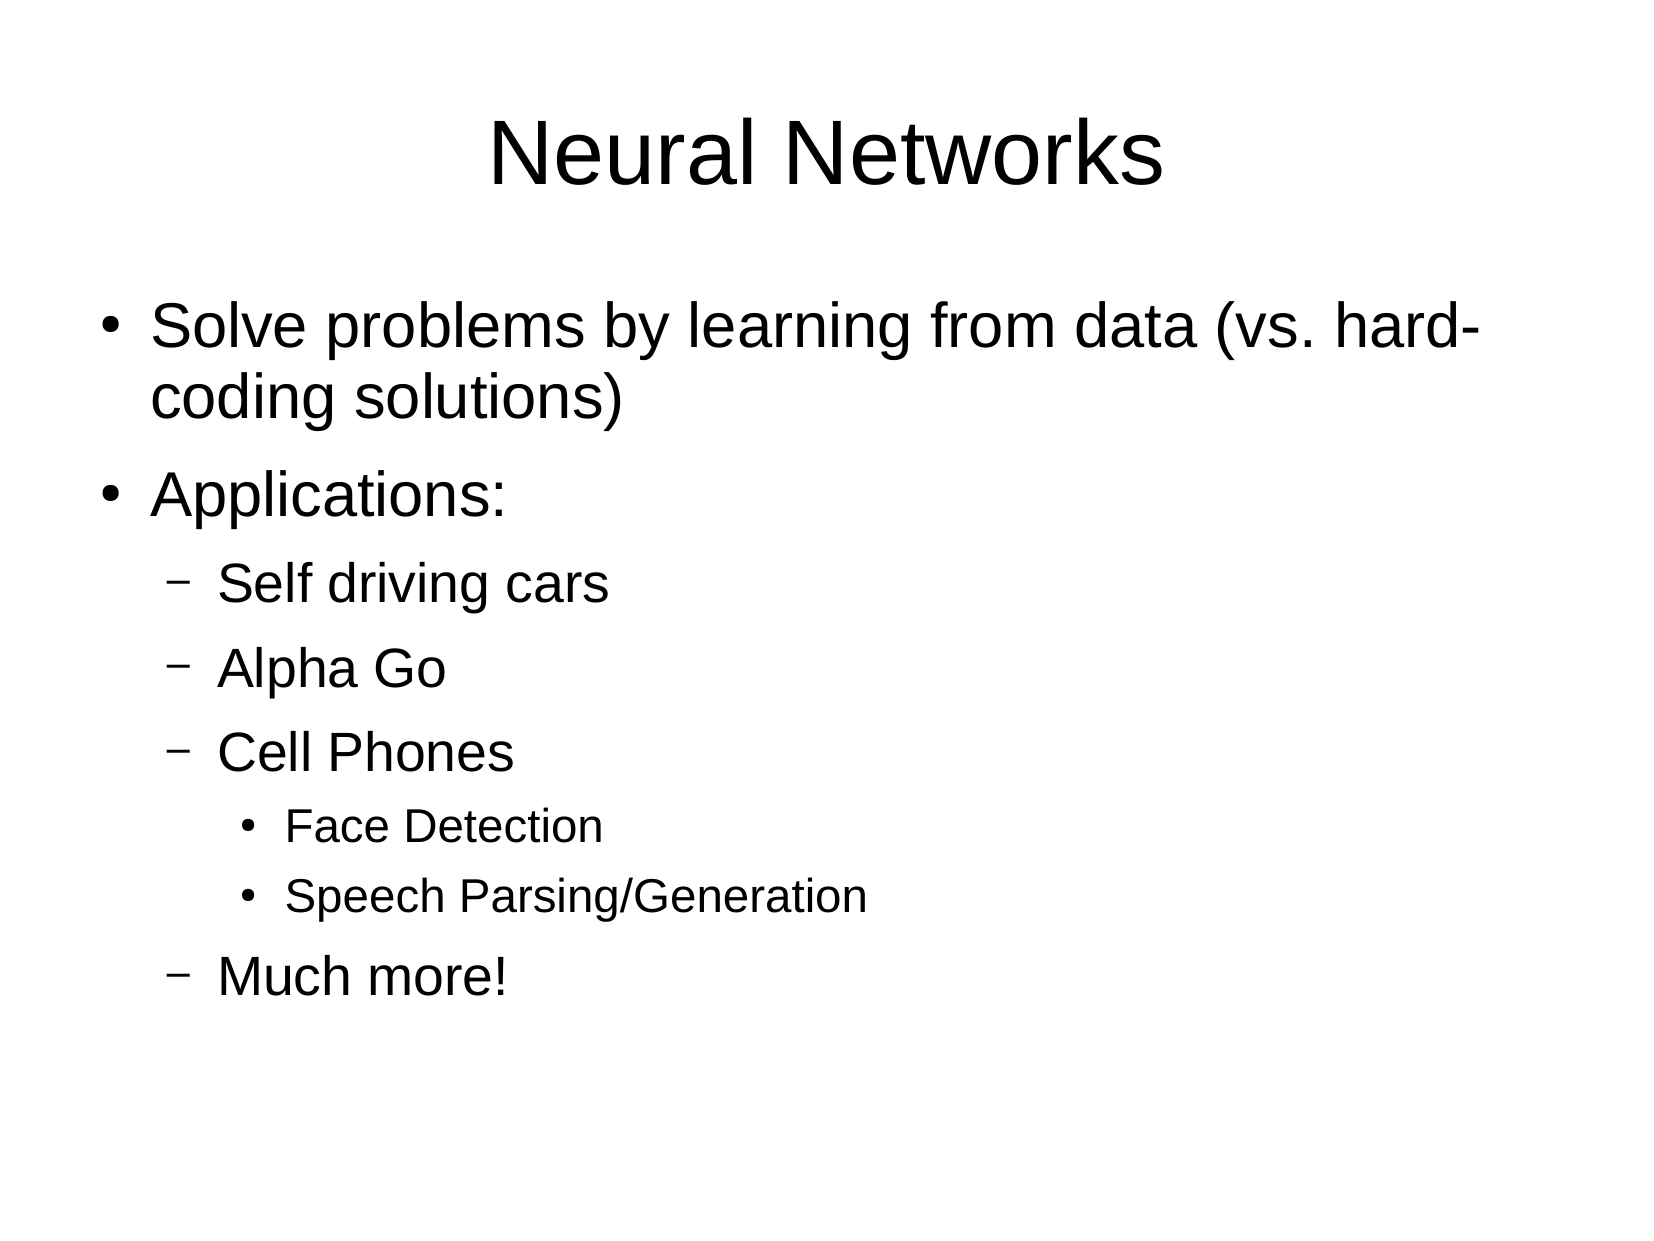

# Neural Networks
Solve problems by learning from data (vs. hard-coding solutions)
Applications:
Self driving cars
Alpha Go
Cell Phones
Face Detection
Speech Parsing/Generation
Much more!